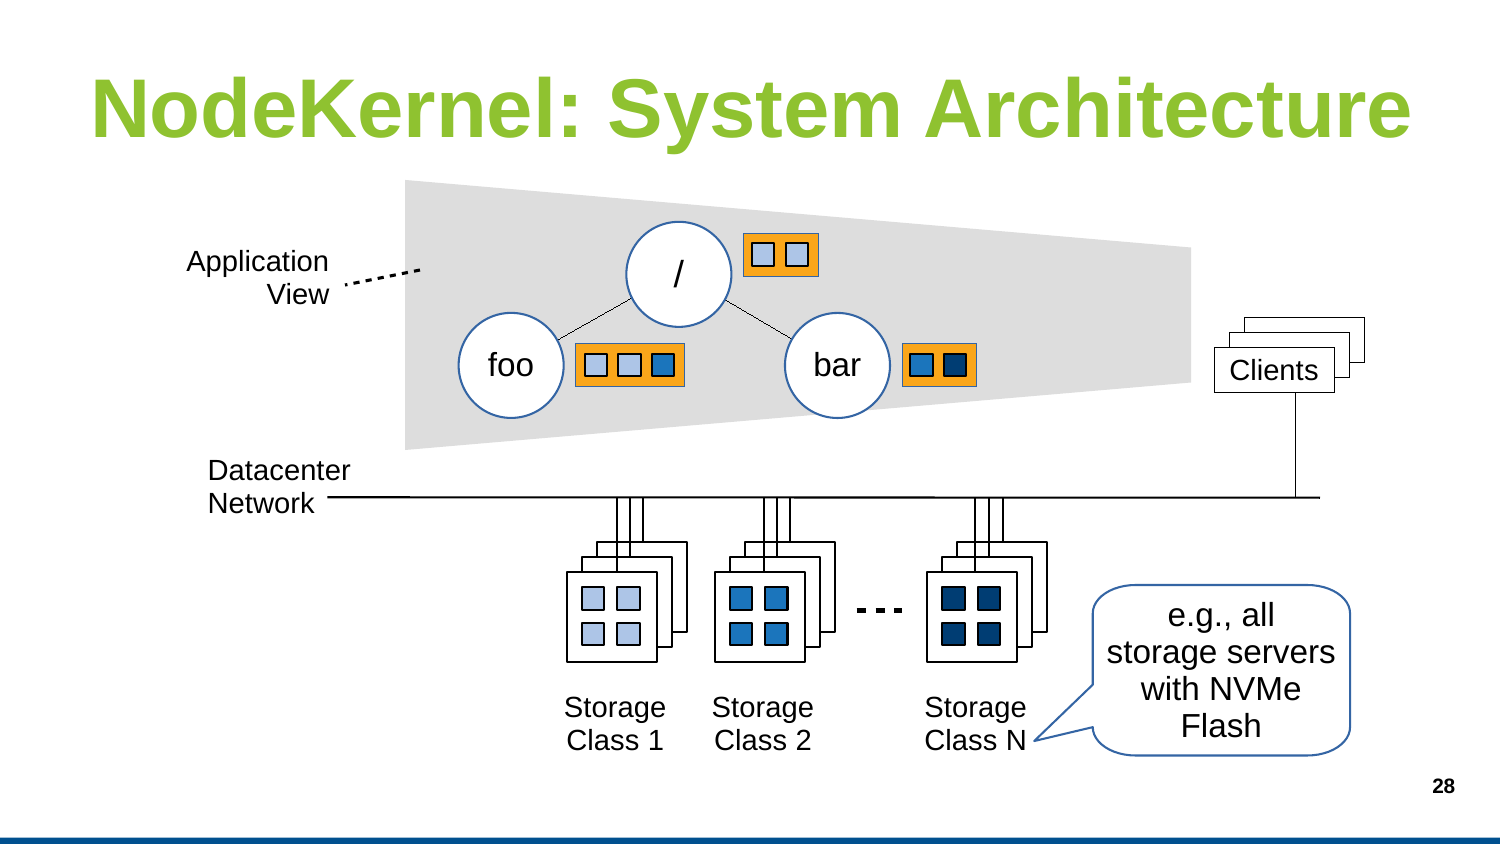

#
NodeKernel: System Architecture
/
foo
bar
Application
View
Clients
Datacenter
Network
e.g., all
storage servers
with NVMe
Flash
Storage
Class 1
Storage
Class 2
Storage
Class N
28